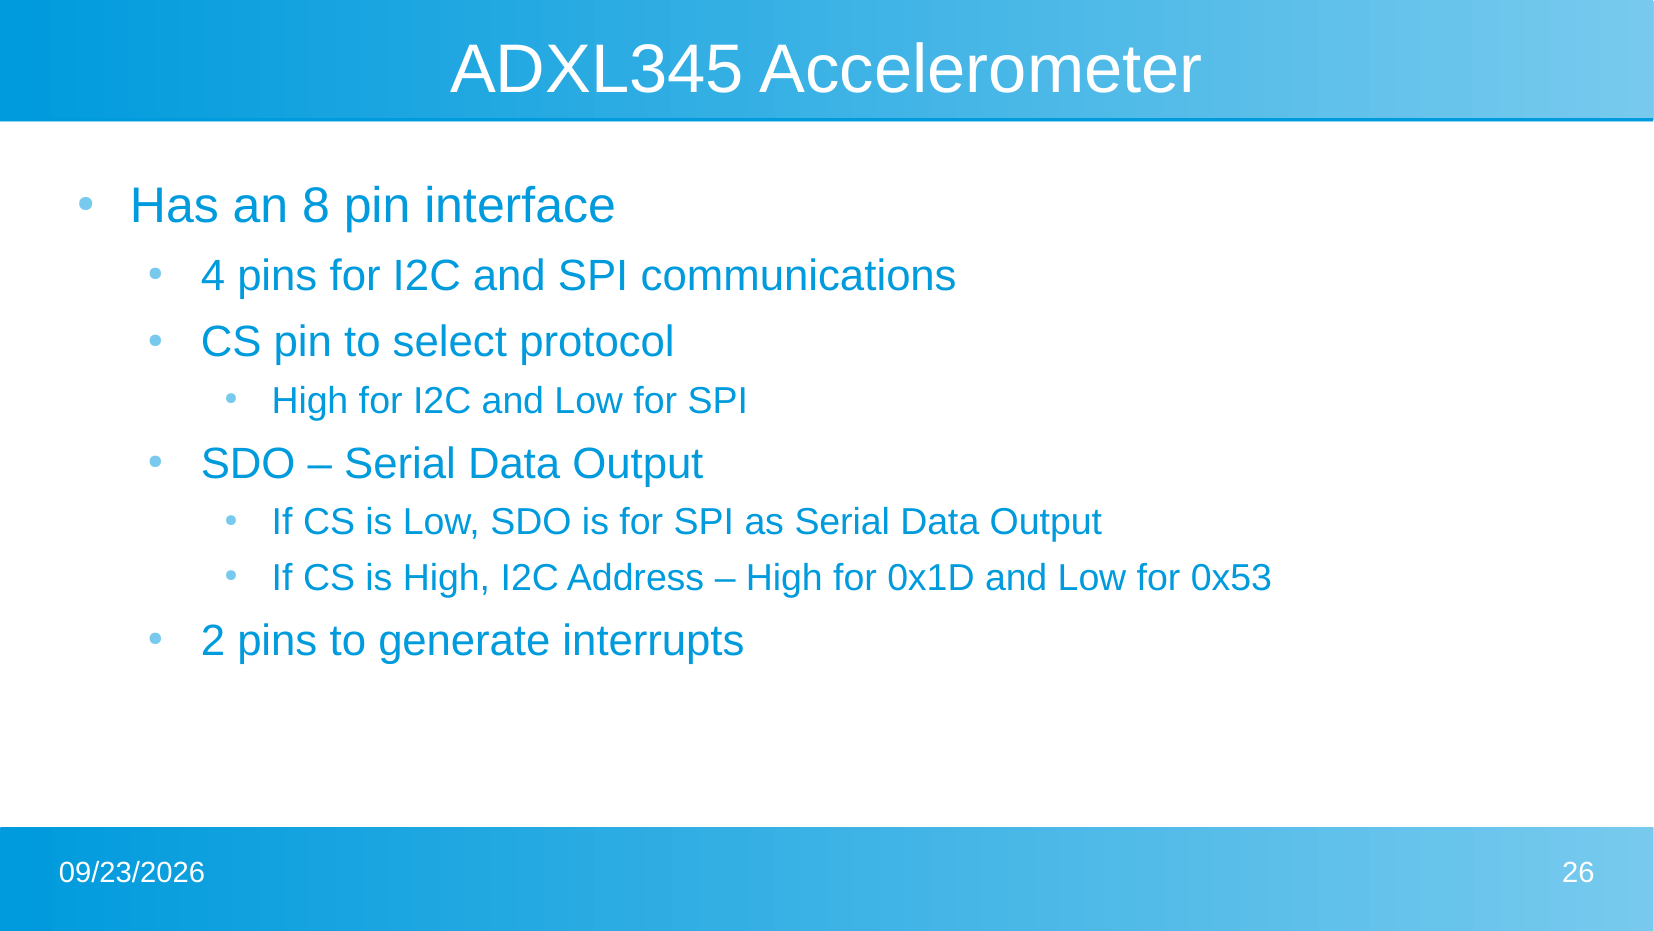

# ADXL345 Accelerometer
Has an 8 pin interface
4 pins for I2C and SPI communications
CS pin to select protocol
High for I2C and Low for SPI
SDO – Serial Data Output
If CS is Low, SDO is for SPI as Serial Data Output
If CS is High, I2C Address – High for 0x1D and Low for 0x53
2 pins to generate interrupts
26